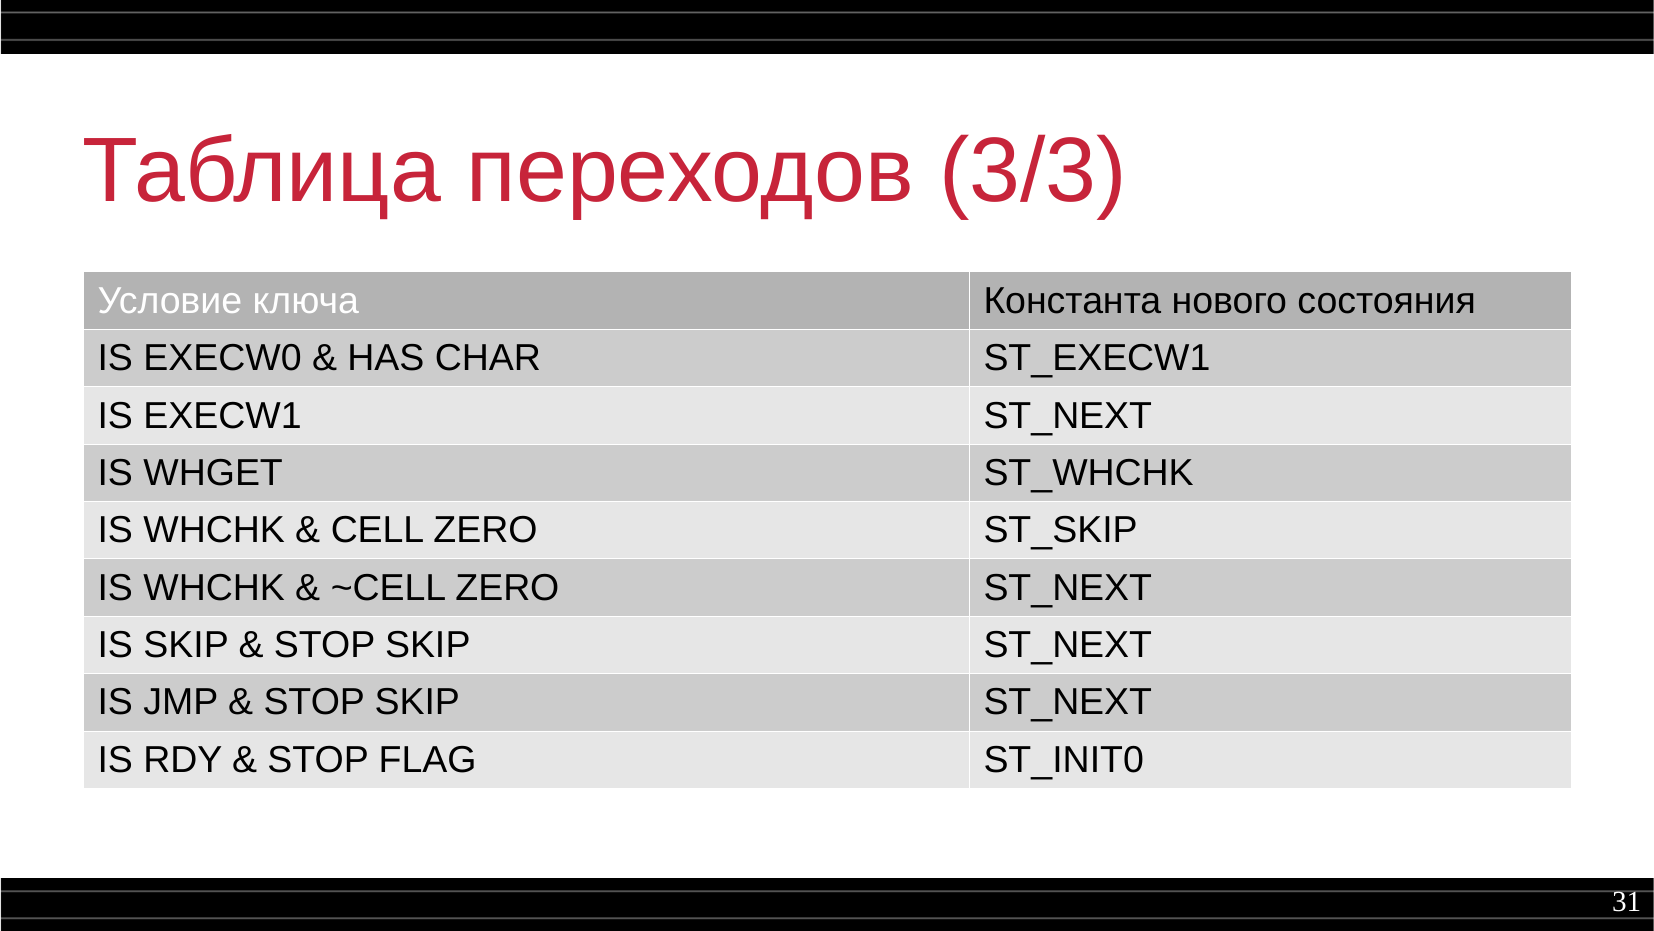

# Таблица переходов (3/3)
| Условие ключа | Константа нового состояния |
| --- | --- |
| IS EXECW0 & HAS CHAR | ST\_EXECW1 |
| IS EXECW1 | ST\_NEXT |
| IS WHGET | ST\_WHCHK |
| IS WHCHK & CELL ZERO | ST\_SKIP |
| IS WHCHK & ~CELL ZERO | ST\_NEXT |
| IS SKIP & STOP SKIP | ST\_NEXT |
| IS JMP & STOP SKIP | ST\_NEXT |
| IS RDY & STOP FLAG | ST\_INIT0 |